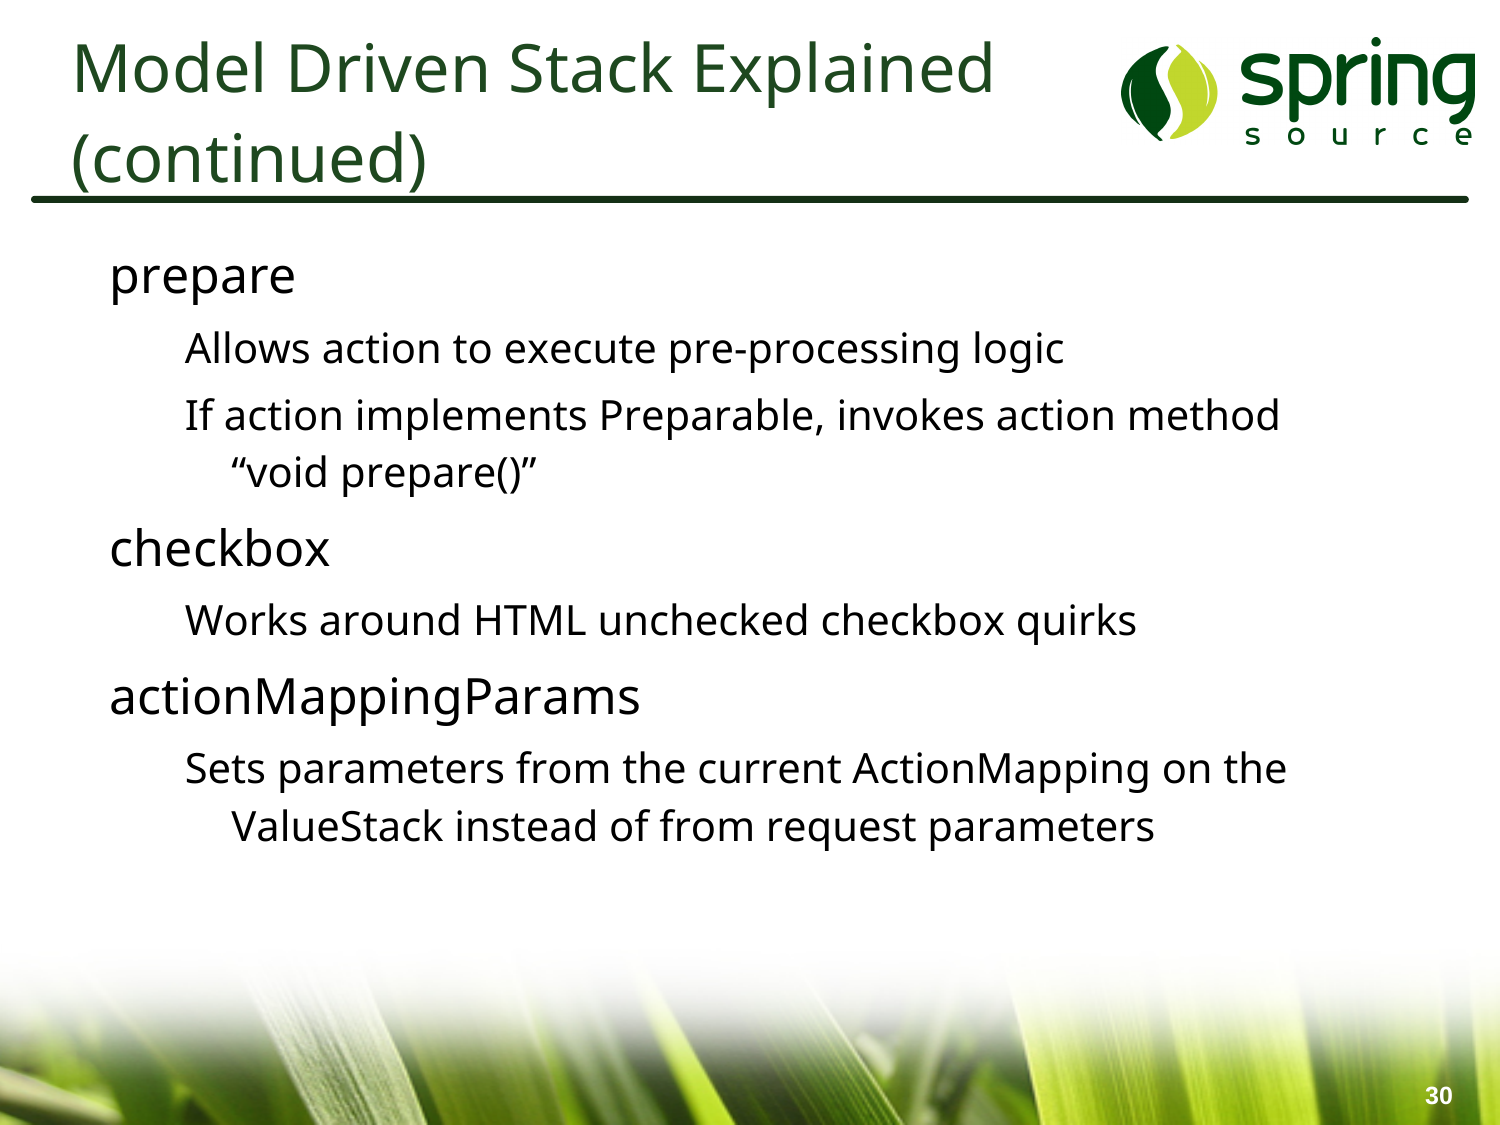

# Model Driven Stack Explained (continued)
prepare
Allows action to execute pre-processing logic
If action implements Preparable, invokes action method “void prepare()”
checkbox
Works around HTML unchecked checkbox quirks
actionMappingParams
Sets parameters from the current ActionMapping on the ValueStack instead of from request parameters